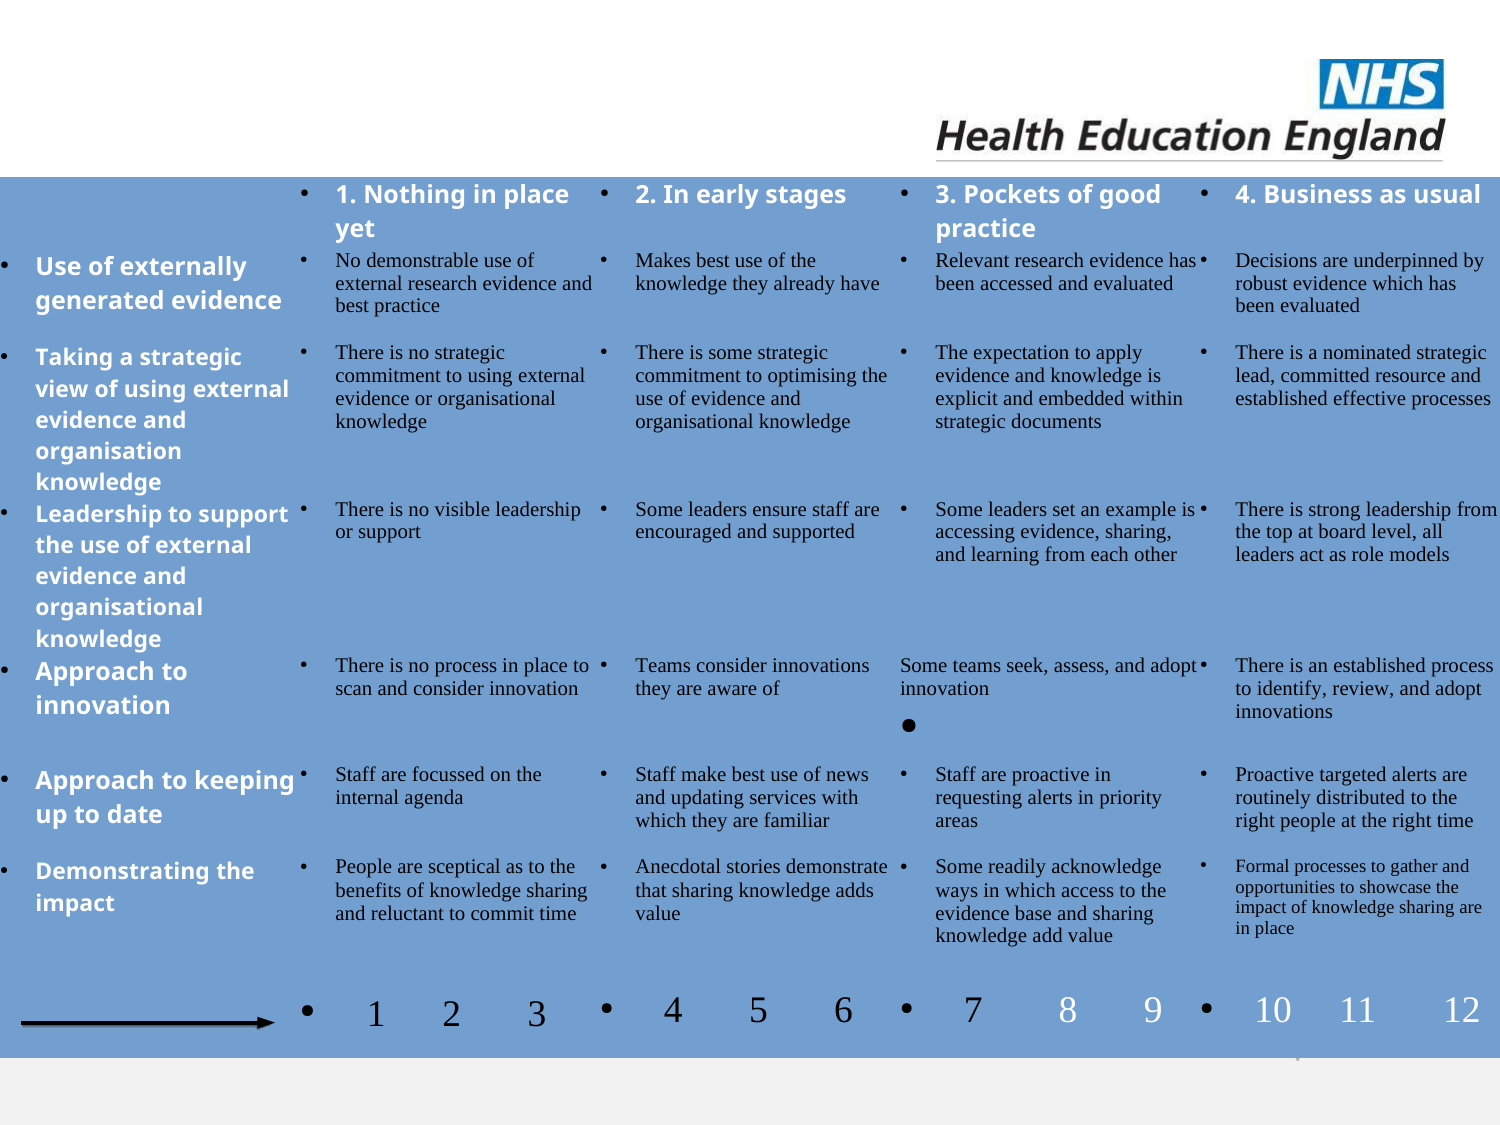

# The self assessment tool
| | 1. Nothing in place yet | 2. In early stages | 3. Pockets of good practice | 4. Business as usual |
| --- | --- | --- | --- | --- |
| Use of externally generated evidence | No demonstrable use of external research evidence and best practice | Makes best use of the knowledge they already have | Relevant research evidence has been accessed and evaluated | Decisions are underpinned by robust evidence which has been evaluated |
| Taking a strategic view of using external evidence and organisation knowledge | There is no strategic commitment to using external evidence or organisational knowledge | There is some strategic commitment to optimising the use of evidence and organisational knowledge | The expectation to apply evidence and knowledge is explicit and embedded within strategic documents | There is a nominated strategic lead, committed resource and established effective processes |
| Leadership to support the use of external evidence and organisational knowledge | There is no visible leadership or support | Some leaders ensure staff are encouraged and supported | Some leaders set an example is accessing evidence, sharing, and learning from each other | There is strong leadership from the top at board level, all leaders act as role models |
| Approach to innovation | There is no process in place to scan and consider innovation | Teams consider innovations they are aware of | Some teams seek, assess, and adopt innovation | There is an established process to identify, review, and adopt innovations |
| Approach to keeping up to date | Staff are focussed on the internal agenda | Staff make best use of news and updating services with which they are familiar | Staff are proactive in requesting alerts in priority areas | Proactive targeted alerts are routinely distributed to the right people at the right time |
| Demonstrating the impact | People are sceptical as to the benefits of knowledge sharing and reluctant to commit time | Anecdotal stories demonstrate that sharing knowledge adds value | Some readily acknowledge ways in which access to the evidence base and sharing knowledge add value | Formal processes to gather and opportunities to showcase the impact of knowledge sharing are in place |
| | 1 2 3 | 4 5 6 | 7 8 9 | 10 11 12 |